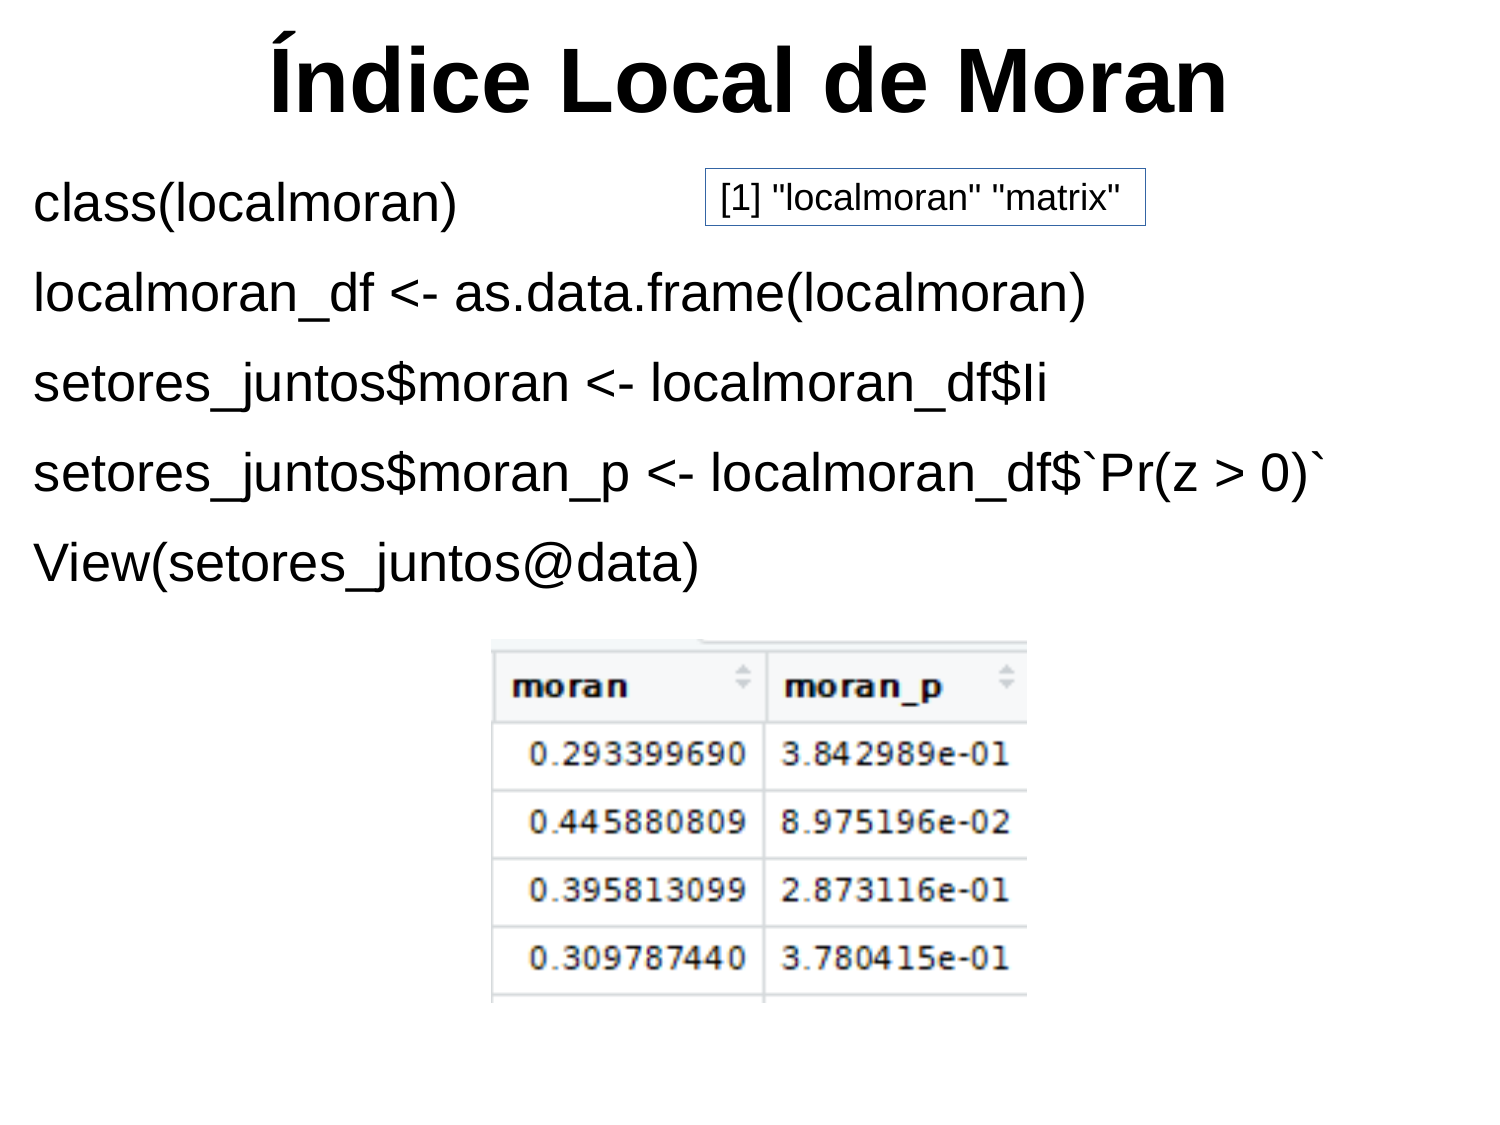

# Índice Local de Moran
[1] "localmoran" "matrix"
class(localmoran)
localmoran_df <- as.data.frame(localmoran)
setores_juntos$moran <- localmoran_df$Ii
setores_juntos$moran_p <- localmoran_df$`Pr(z > 0)`
View(setores_juntos@data)